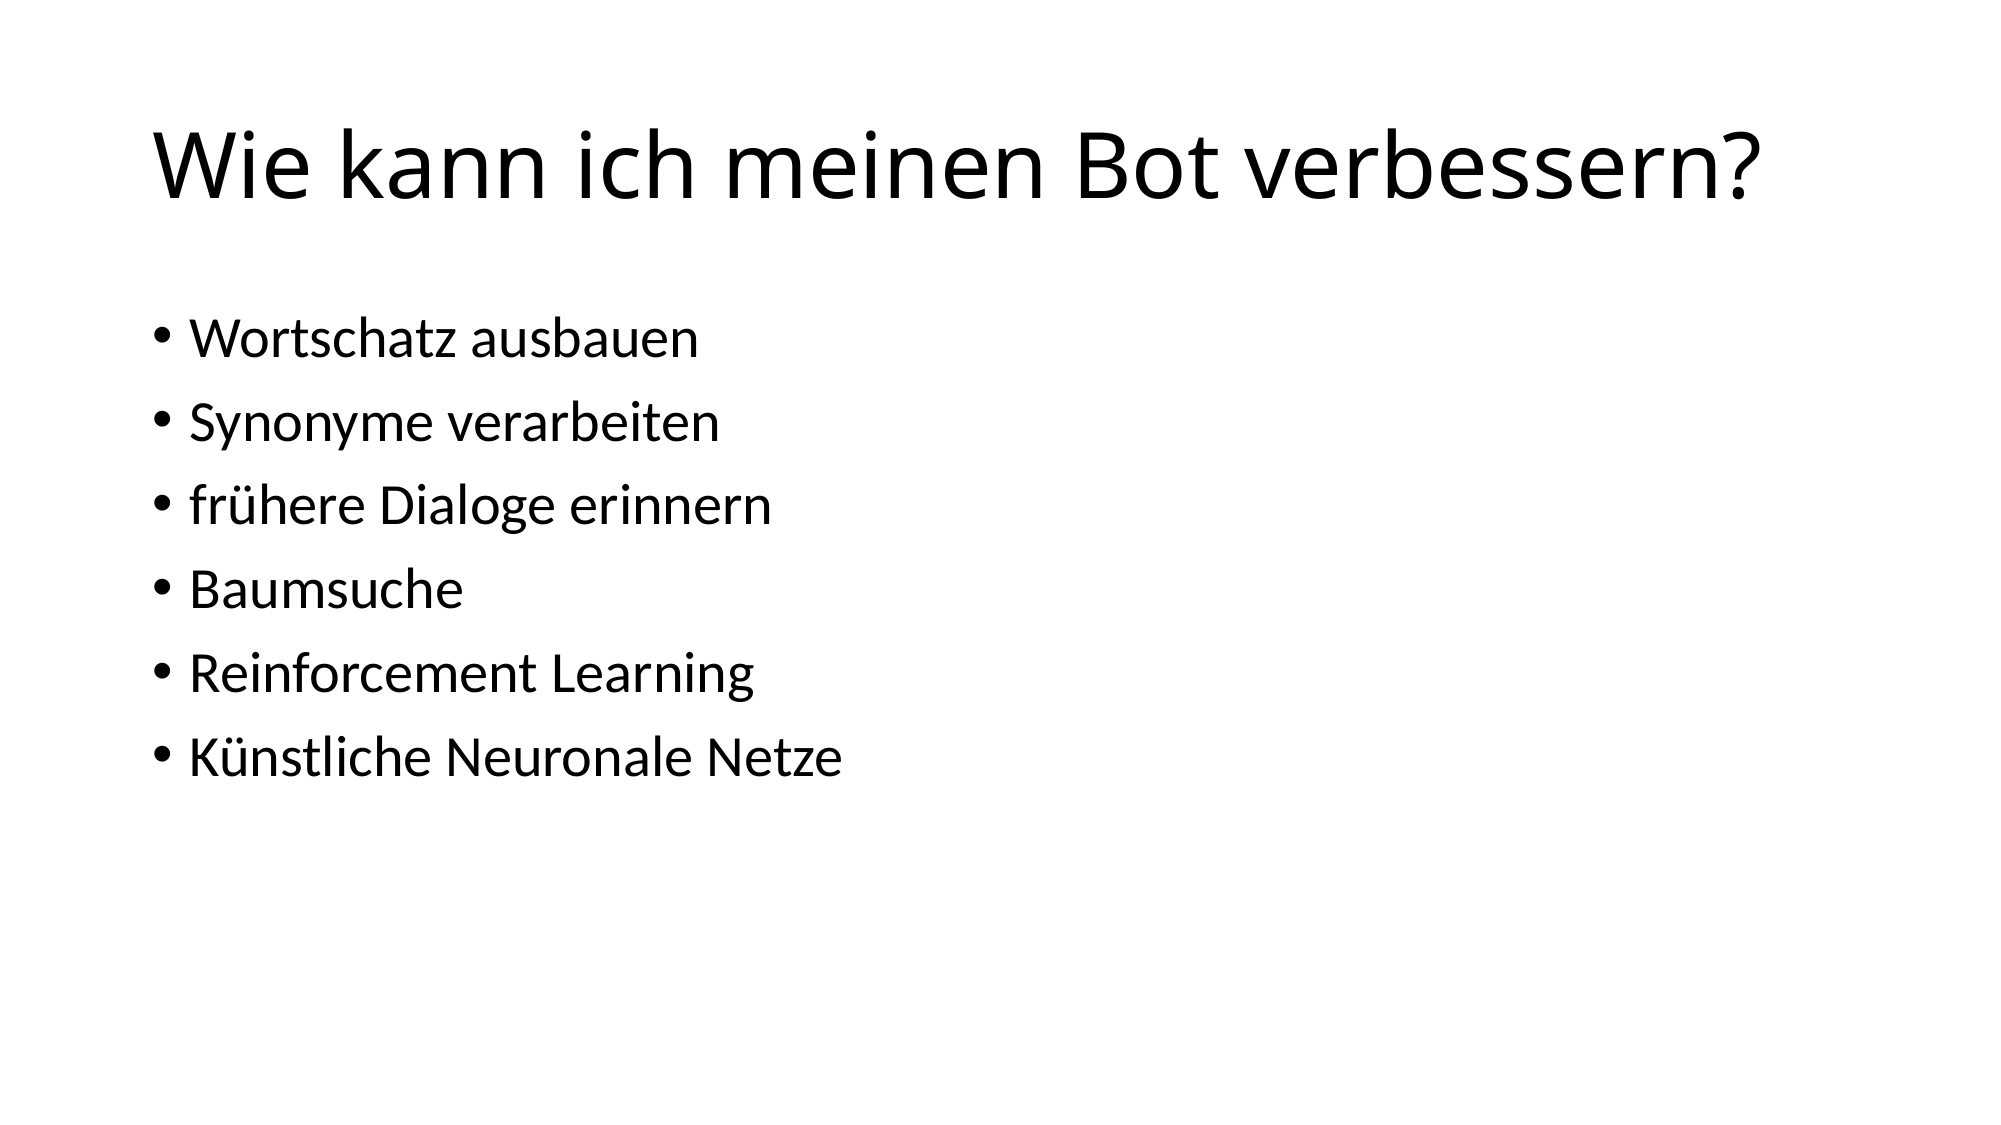

# Wie kann ich meinen Bot verbessern?
Wortschatz ausbauen
Synonyme verarbeiten
frühere Dialoge erinnern
Baumsuche
Reinforcement Learning
Künstliche Neuronale Netze